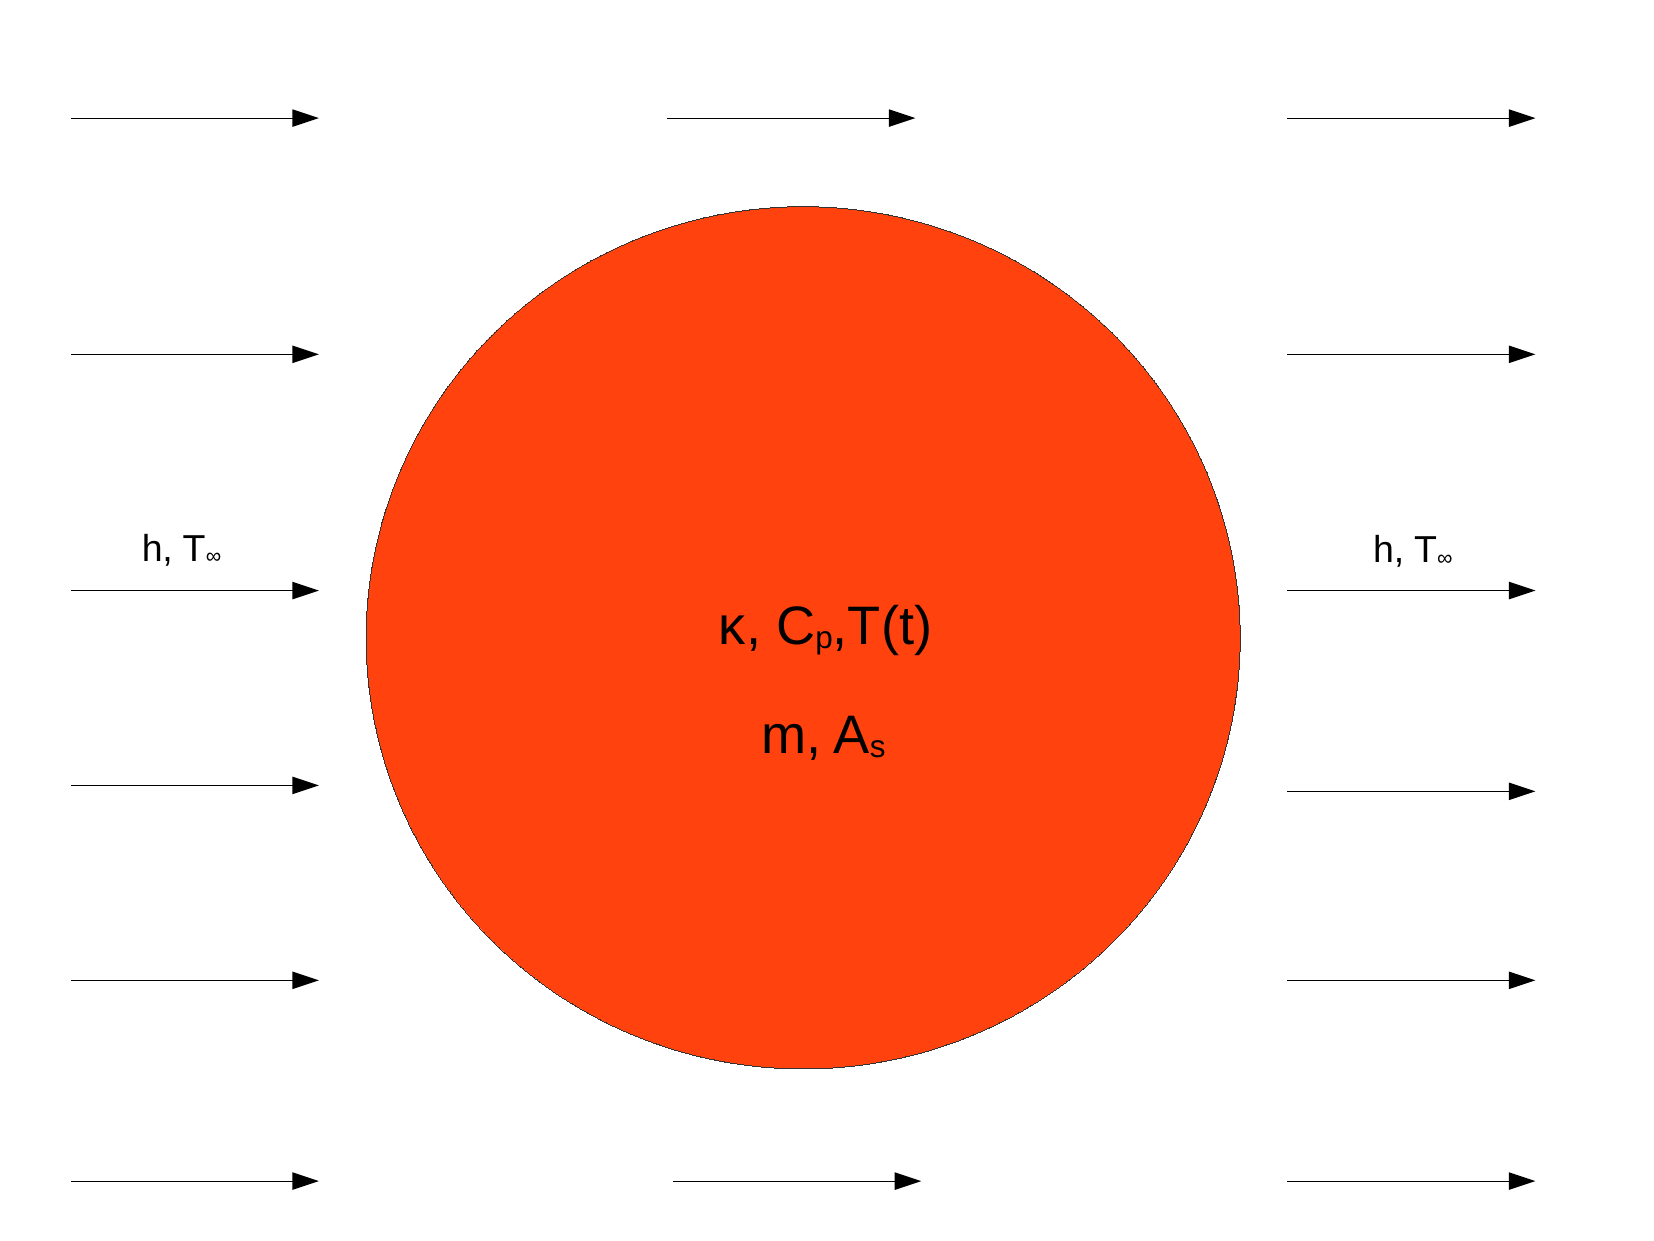

h, T∞
h, T∞
κ, Cp,T(t)
m, As